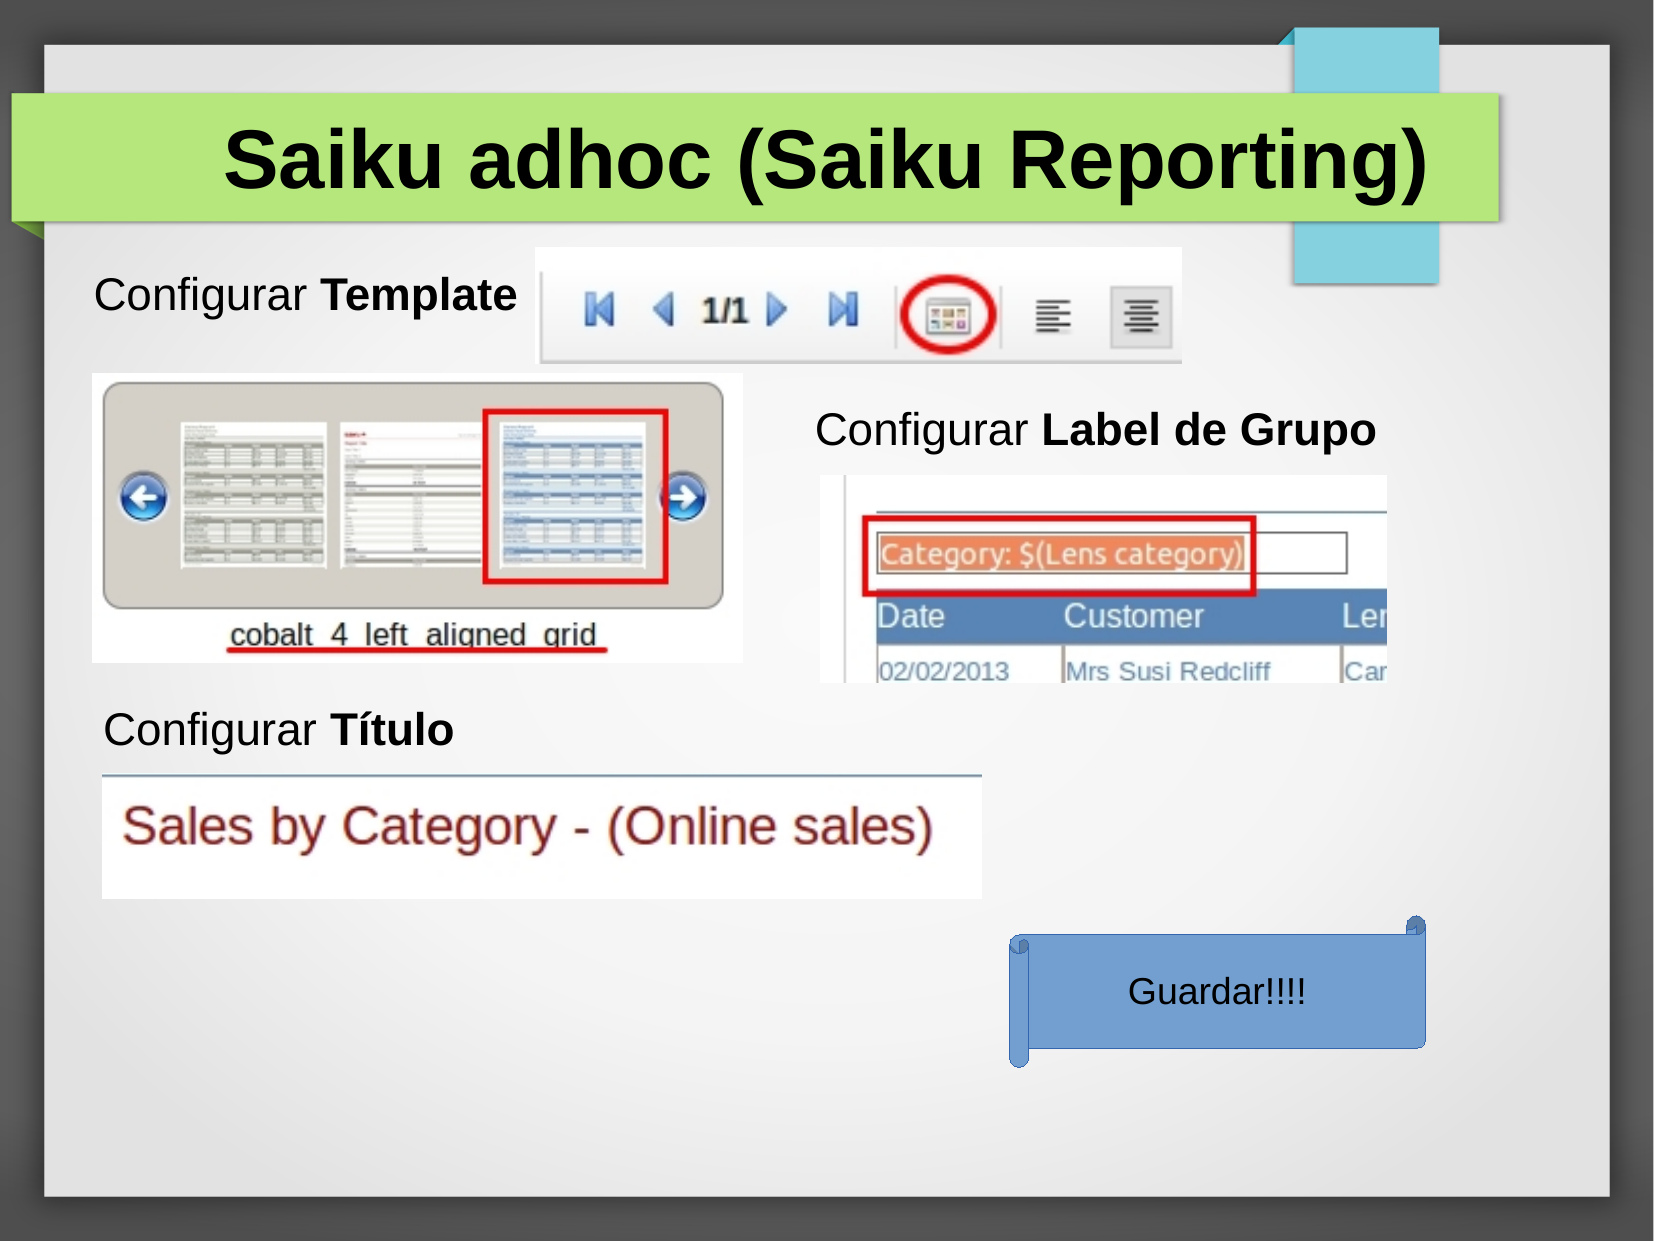

# Saiku adhoc (Saiku Reporting)
Configurar Template
Configurar Label de Grupo
Configurar Título
Guardar!!!!